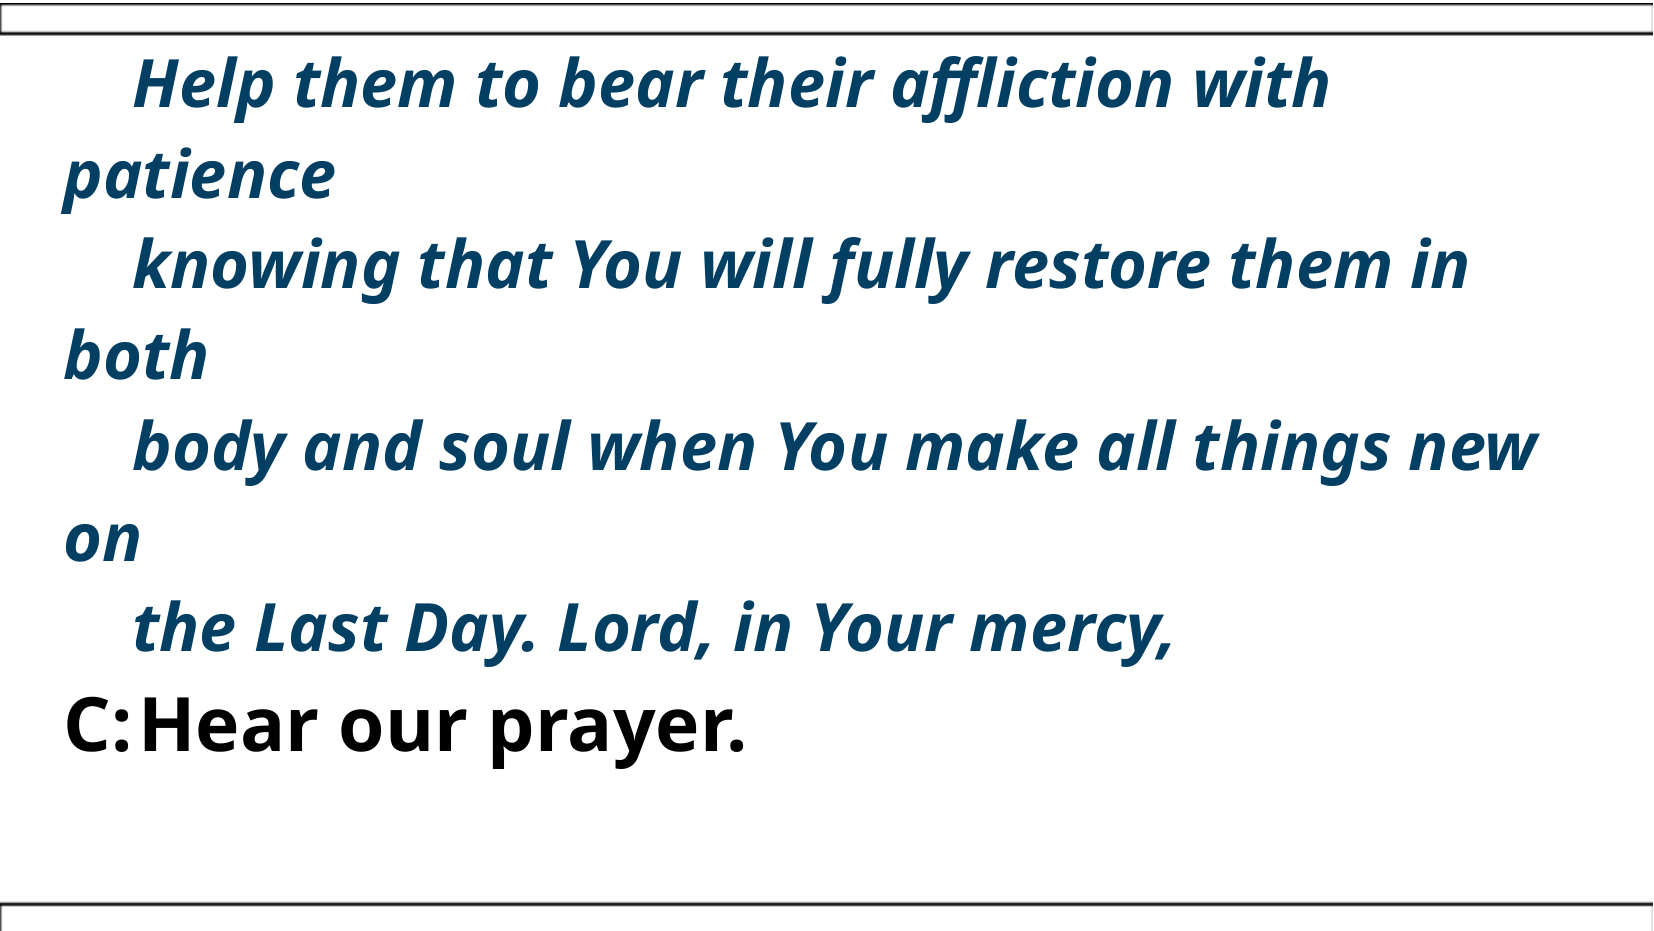

Help them to bear their affliction with patience
 knowing that You will fully restore them in both
 body and soul when You make all things new on
 the Last Day. Lord, in Your mercy,
C:	Hear our prayer.